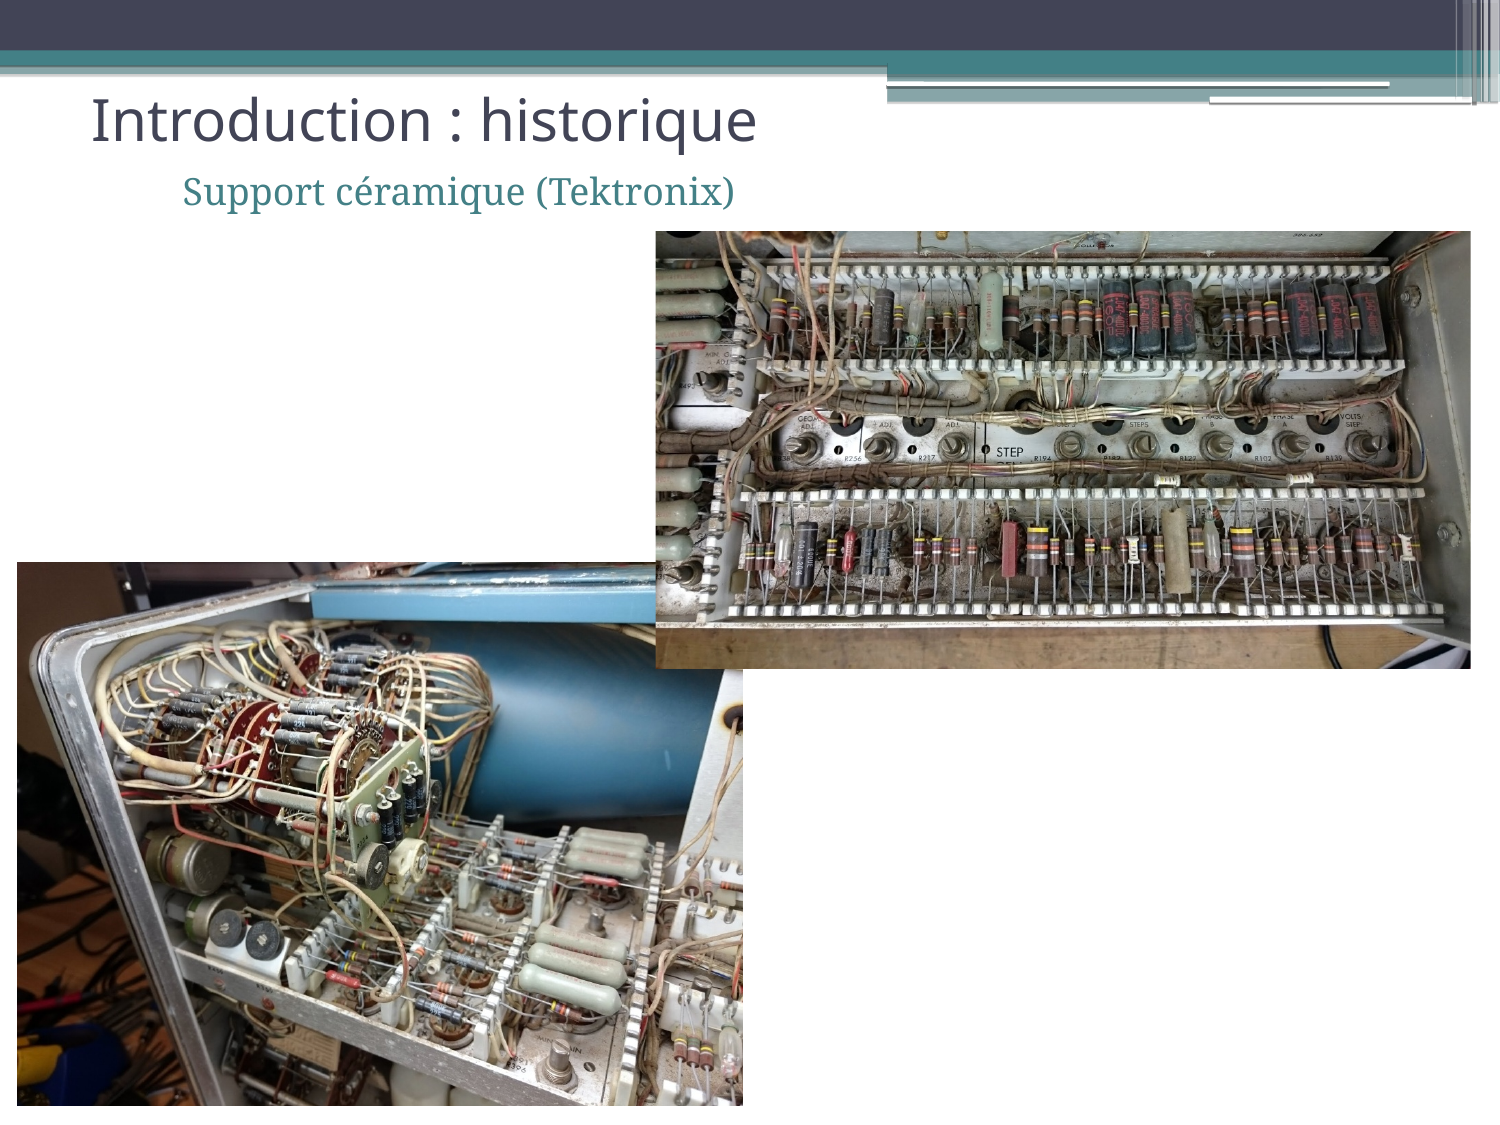

# Introduction : historique
Support céramique (Tektronix)